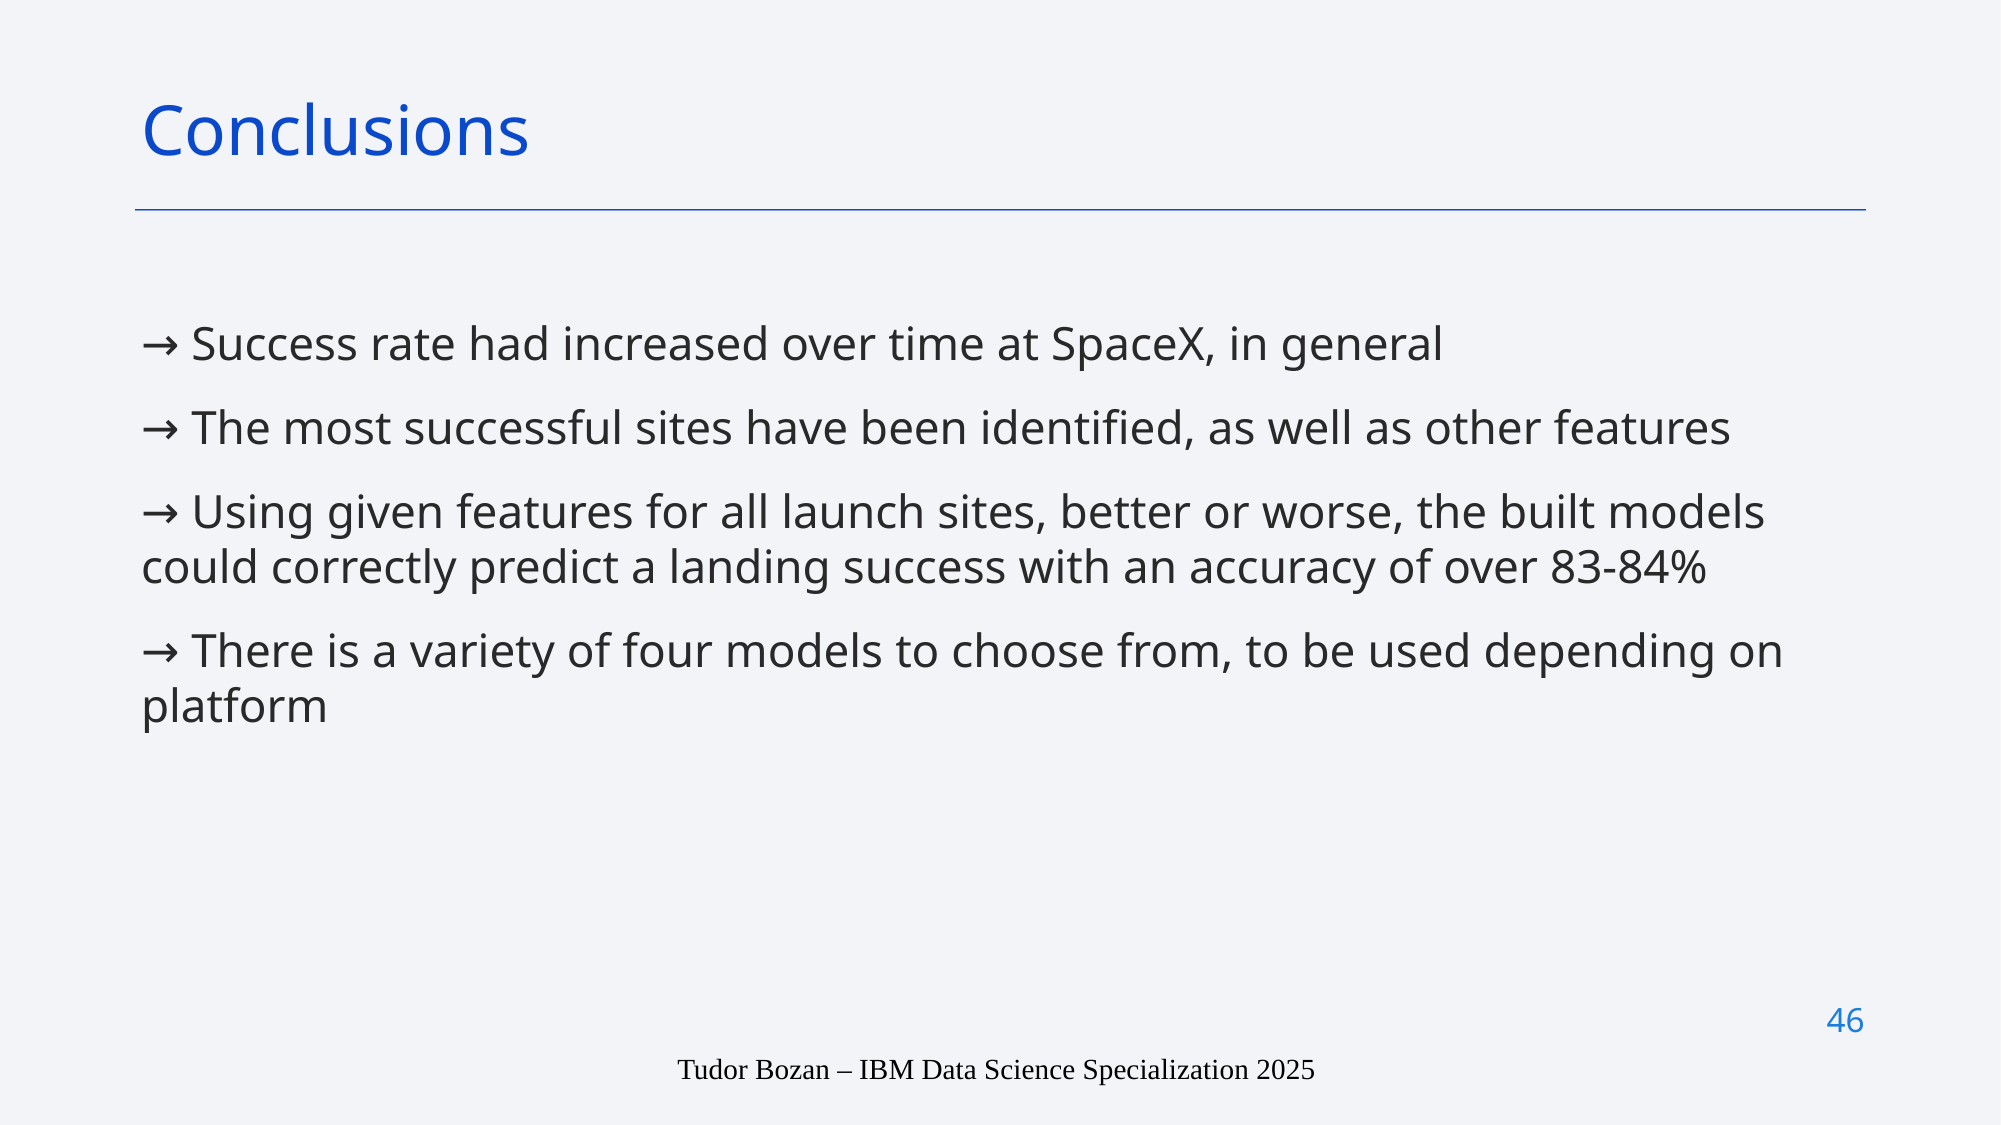

Conclusions
→ Success rate had increased over time at SpaceX, in general
→ The most successful sites have been identified, as well as other features
→ Using given features for all launch sites, better or worse, the built models could correctly predict a landing success with an accuracy of over 83-84%
→ There is a variety of four models to choose from, to be used depending on platform